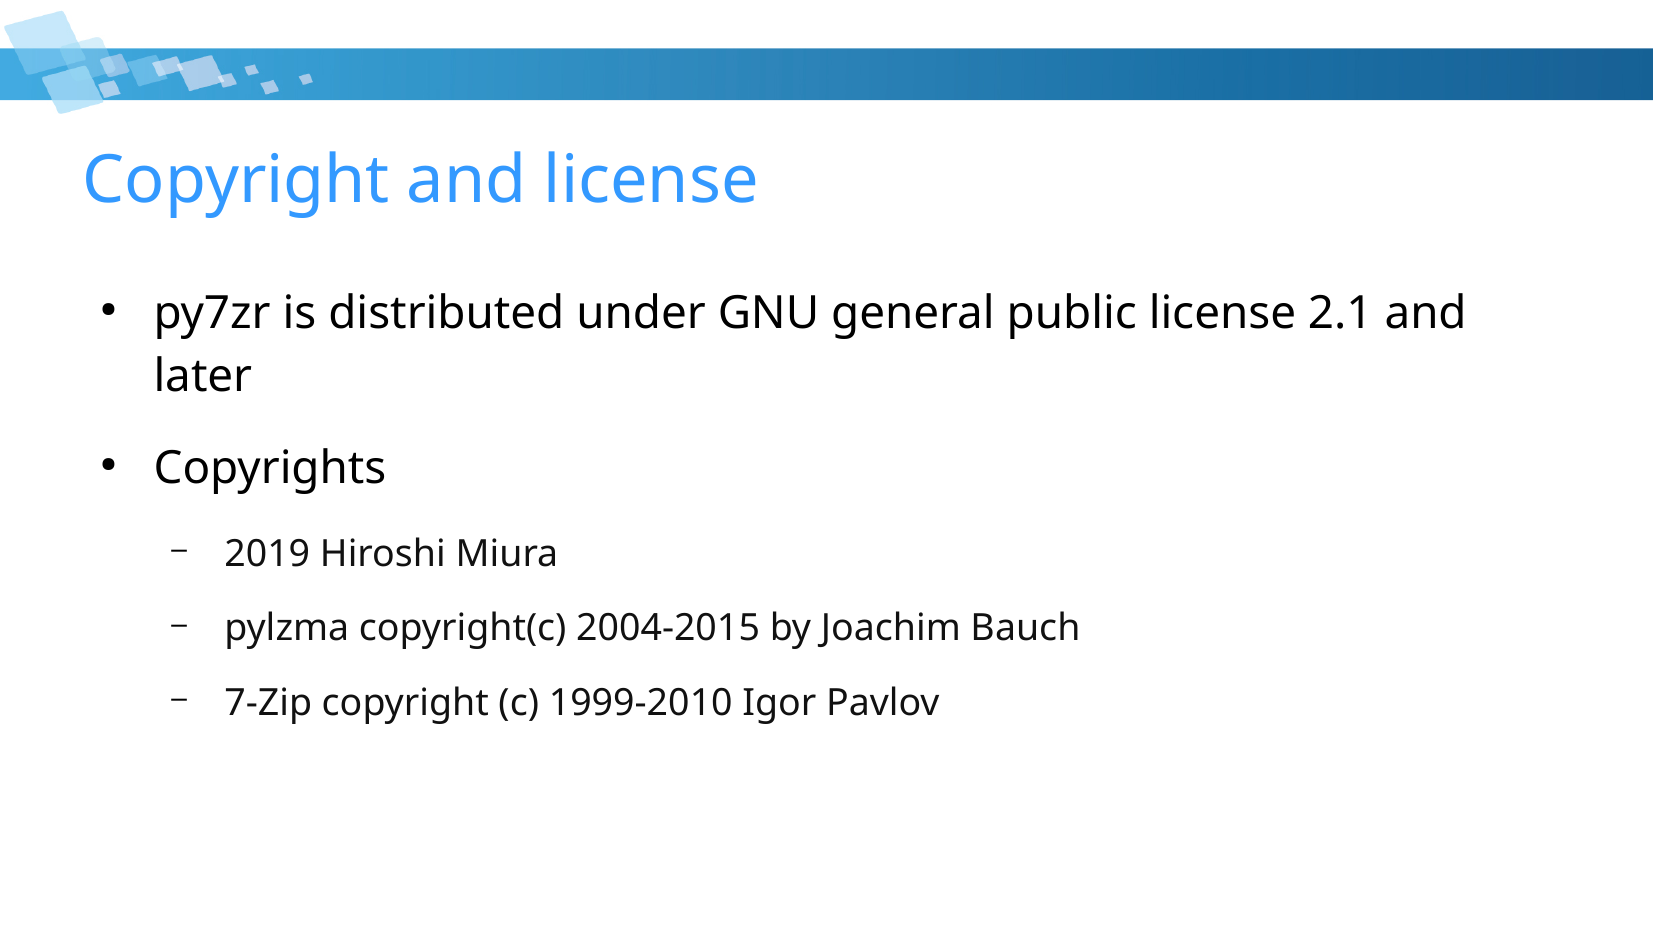

# Copyright and license
py7zr is distributed under GNU general public license 2.1 and later
Copyrights
2019 Hiroshi Miura
pylzma copyright(c) 2004-2015 by Joachim Bauch
7-Zip copyright (c) 1999-2010 Igor Pavlov